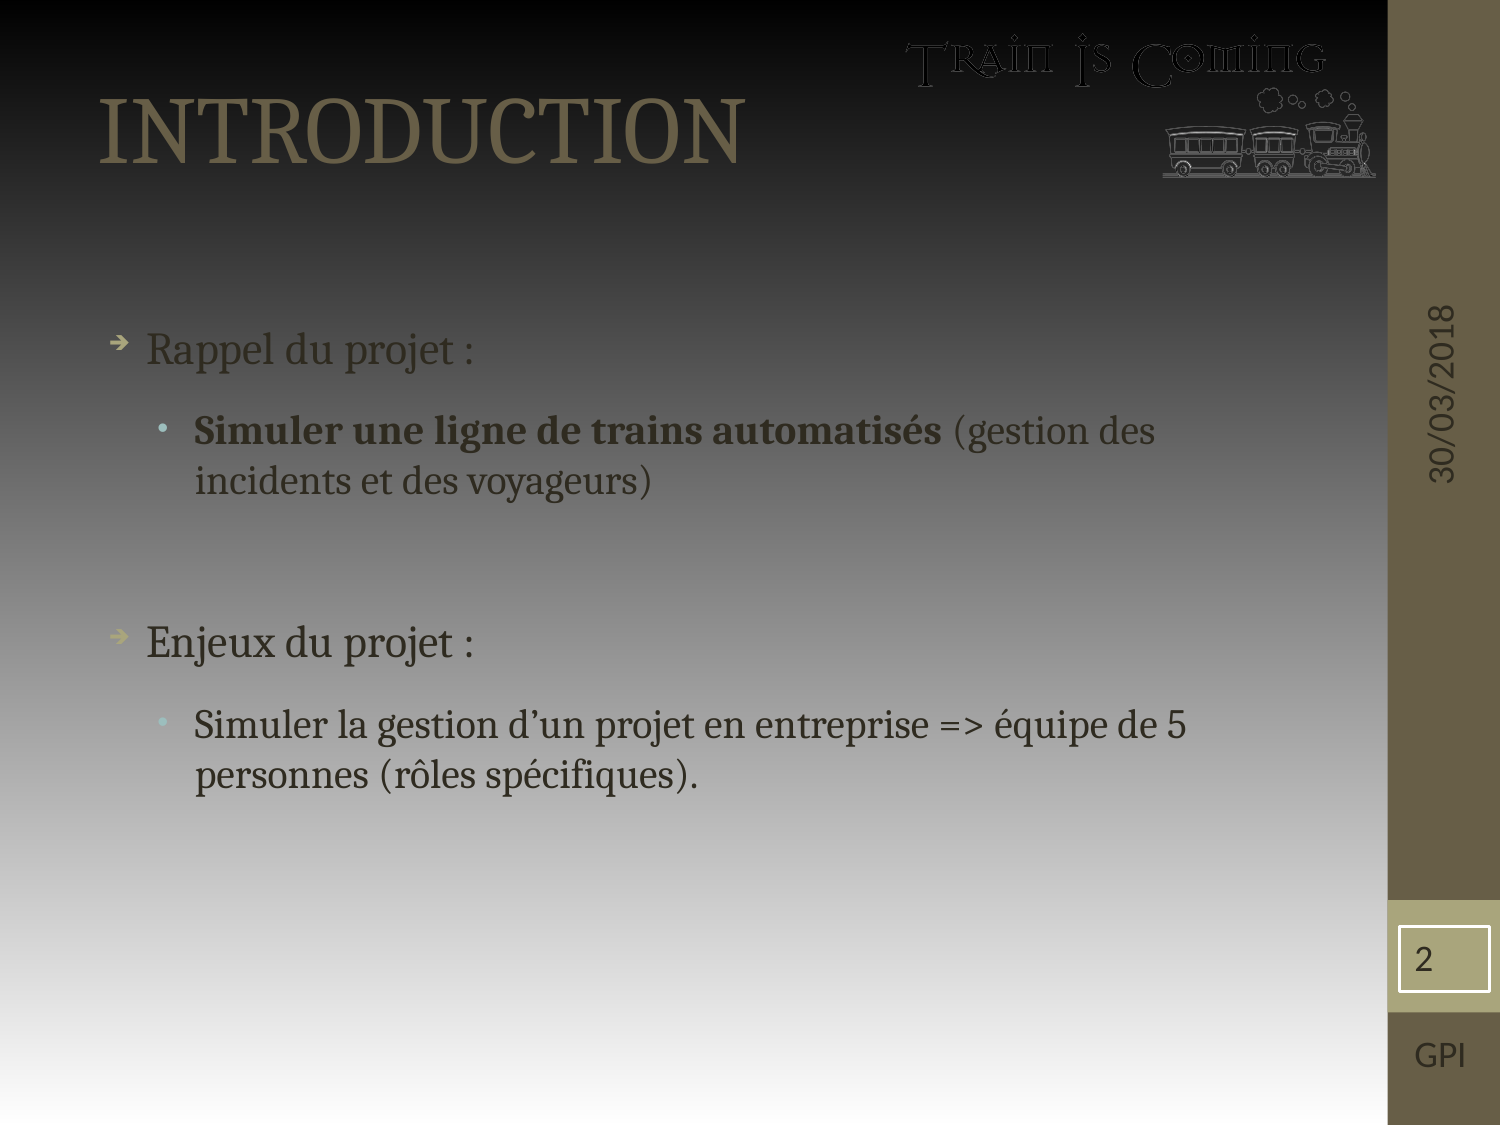

# INTRODUCTION
30/03/2018
Rappel du projet :
Simuler une ligne de trains automatisés (gestion des incidents et des voyageurs)
Enjeux du projet :
Simuler la gestion d’un projet en entreprise => équipe de 5 personnes (rôles spécifiques).
GPI